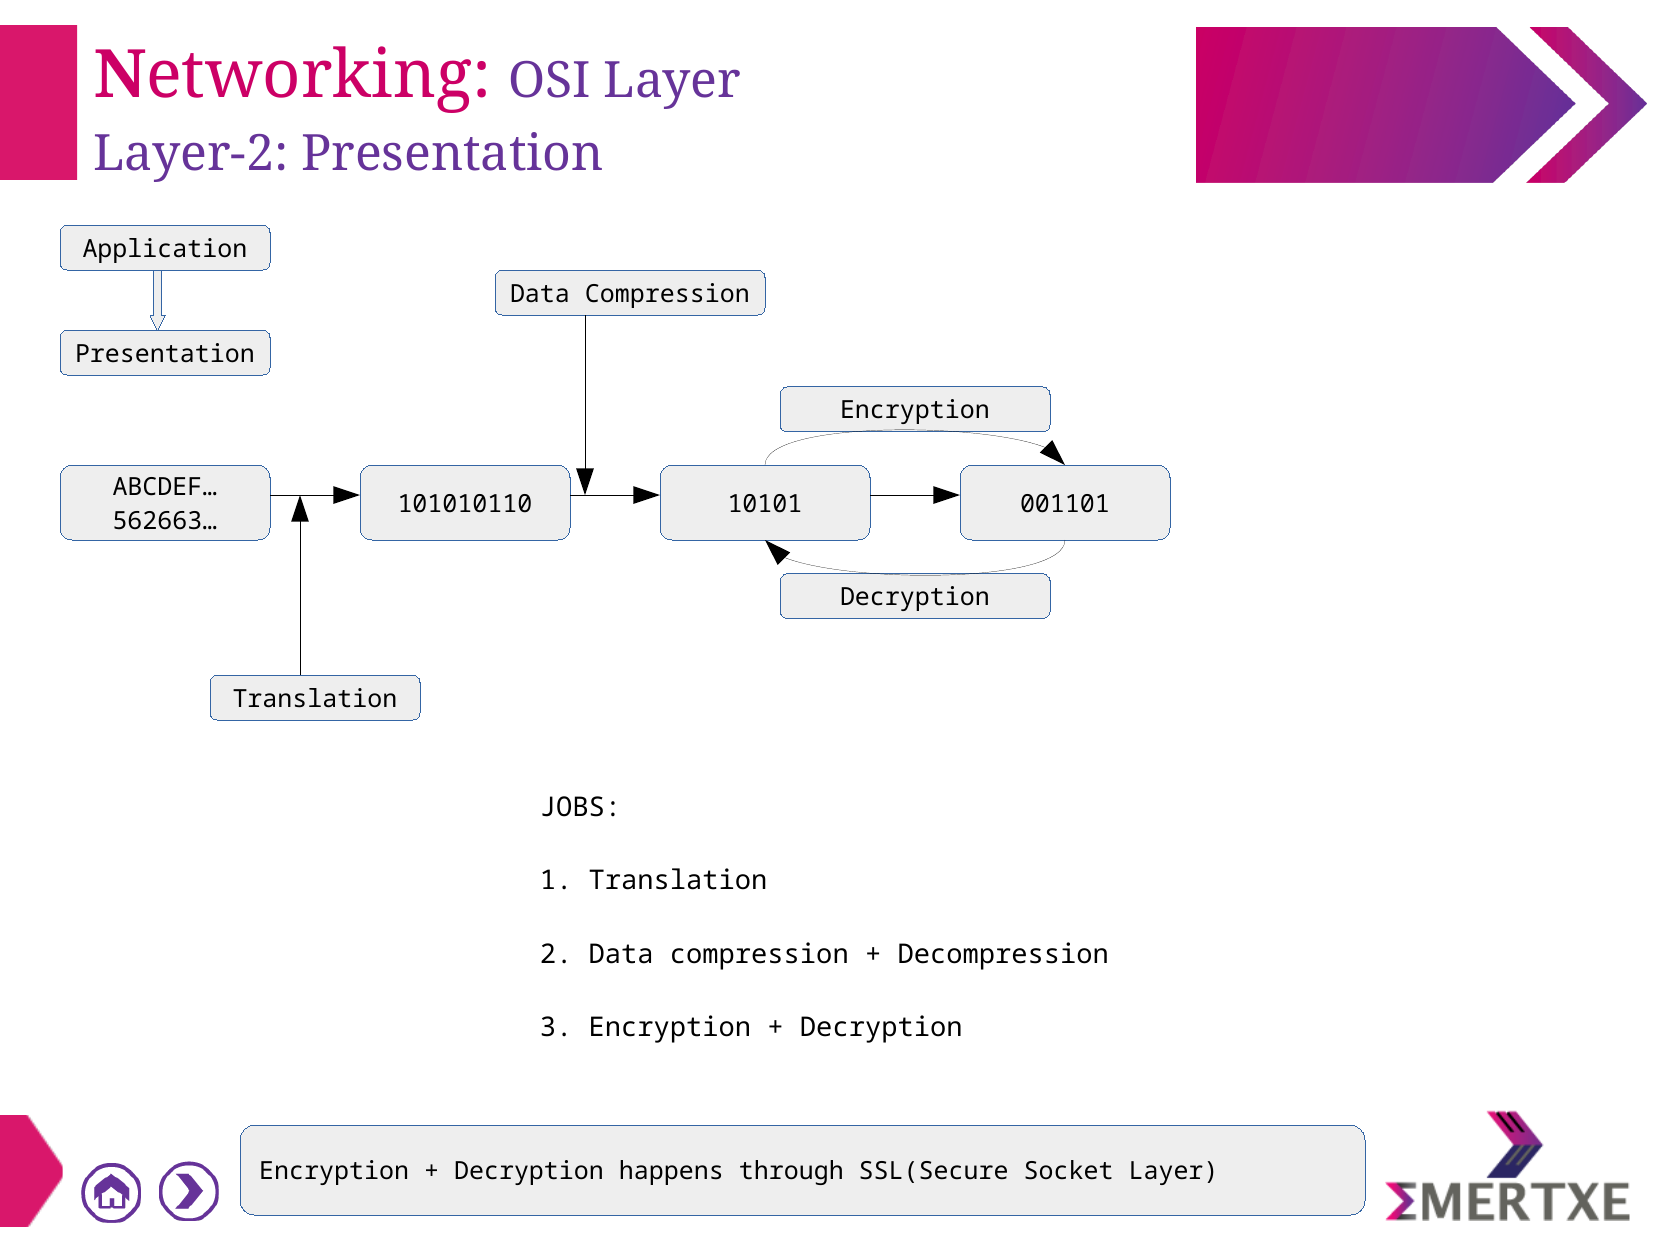

# Networking: OSI Layer Layer-2: Presentation
Application
Data Compression
Presentation
Encryption
ABCDEF…
562663…
101010110
10101
001101
Decryption
Translation
JOBS:
1. Translation
2. Data compression + Decompression
3. Encryption + Decryption
Encryption + Decryption happens through SSL(Secure Socket Layer)